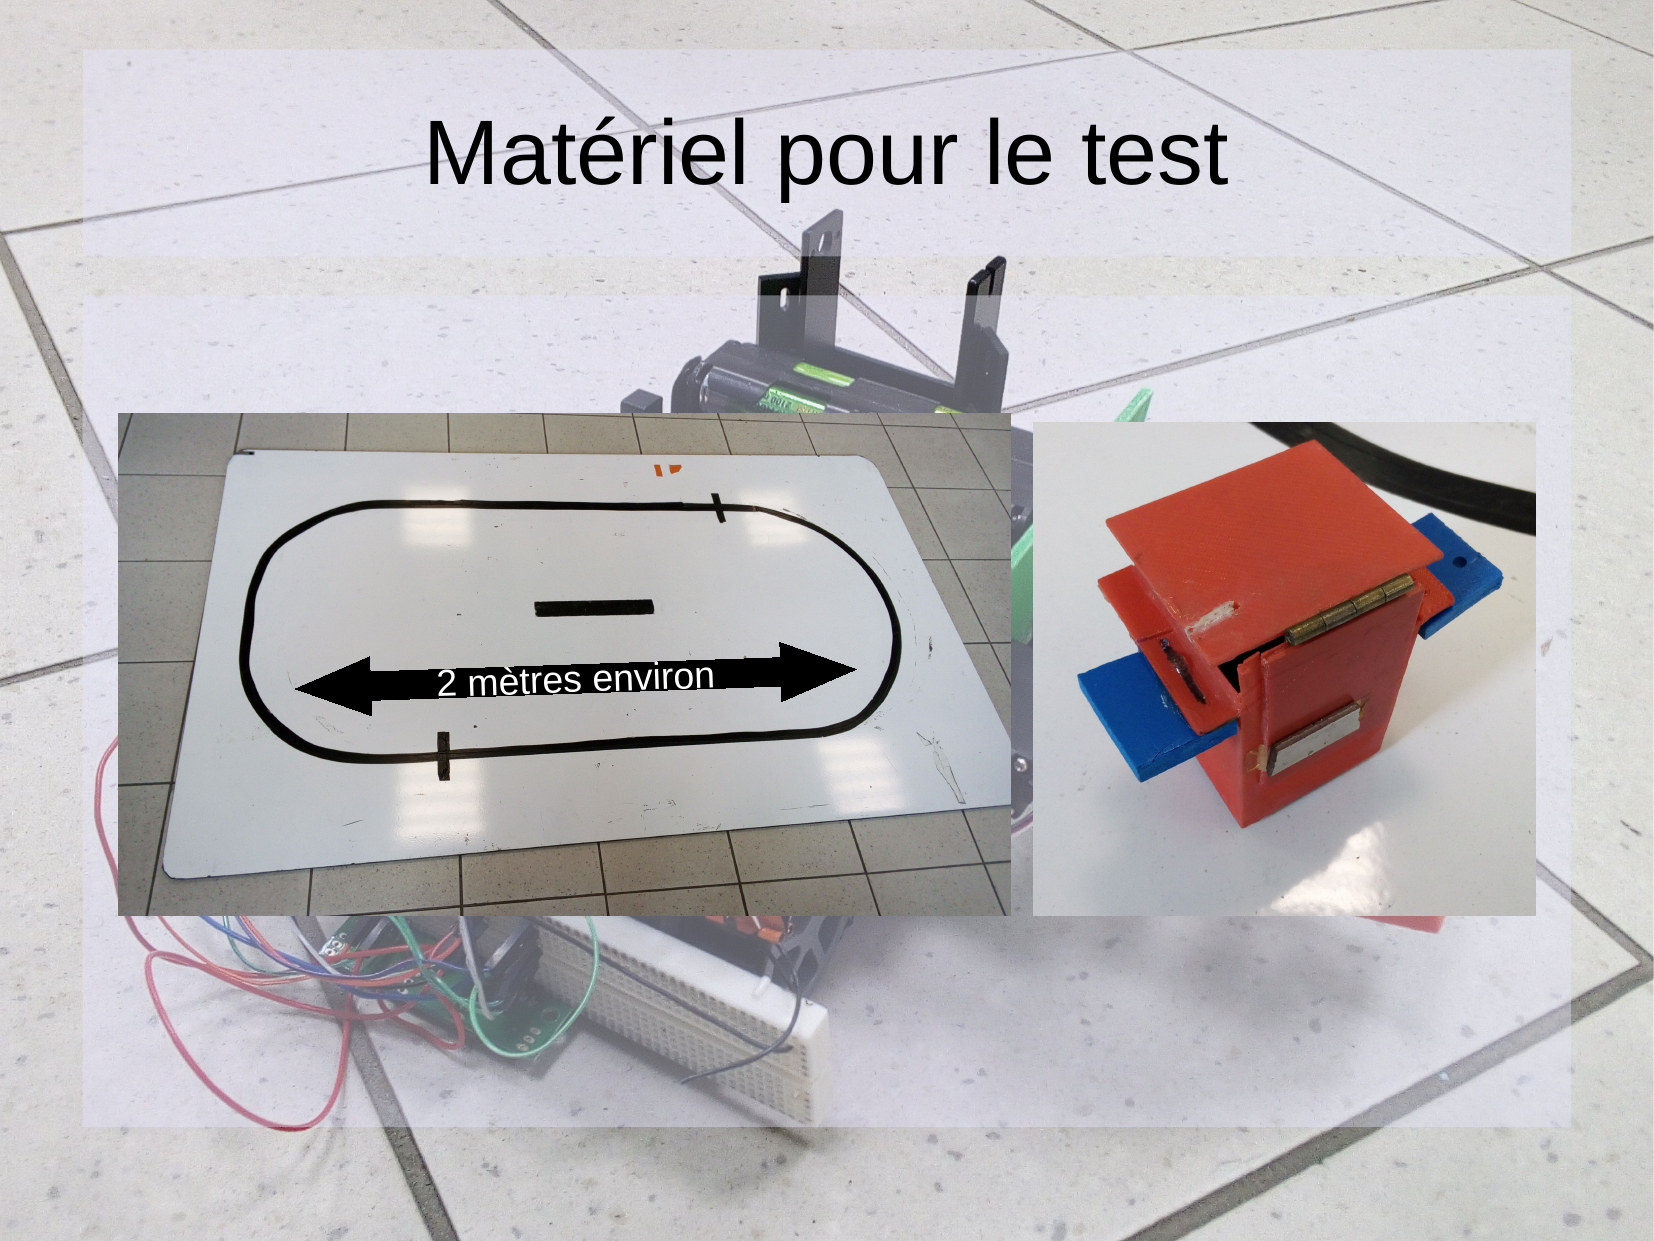

# Matériel pour le test
2 mètres environ